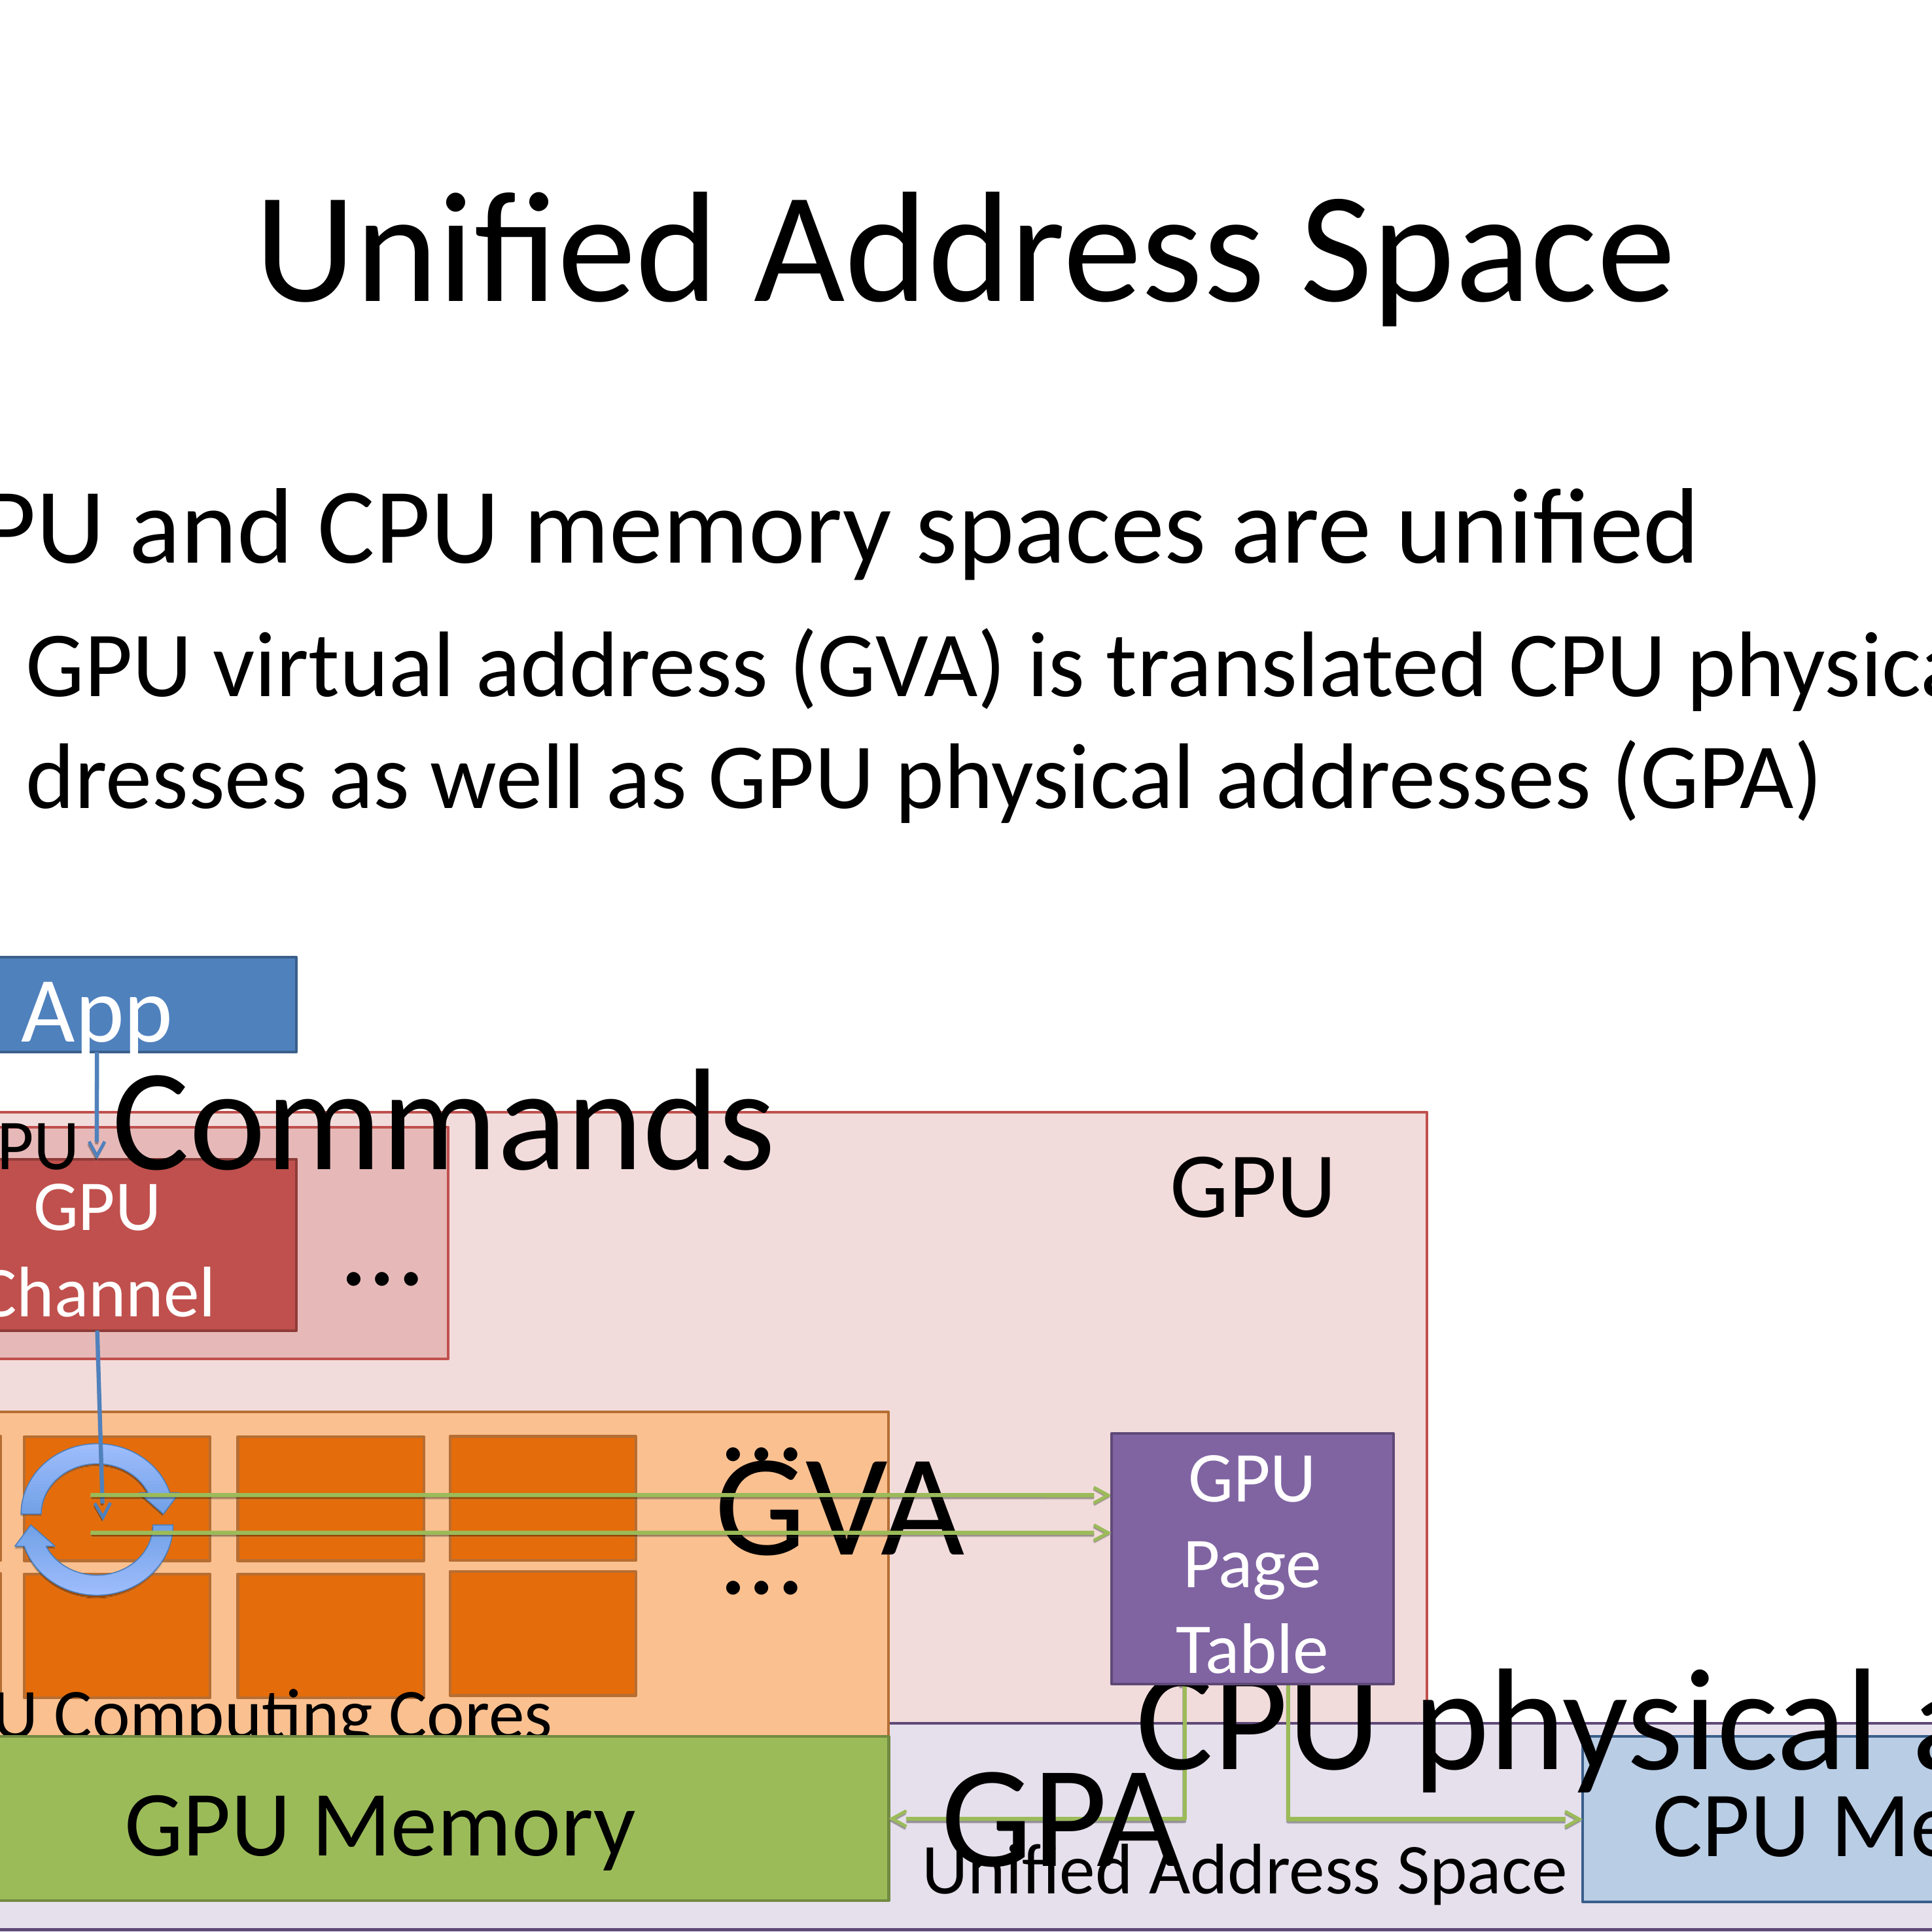

# Unified Address Space
GPU and CPU memory spaces are unified
GPU virtual address (GVA) is translated CPU physical addresses as well as GPU physical addresses (GPA)
App
GPU Commands
GPU
GPU
Channel
…
…
…
GPU Computing Cores
GVA
GPU
Page
Table
CPU physical address
GPA
GPU Memory
CPU Memory
Unified Address Space